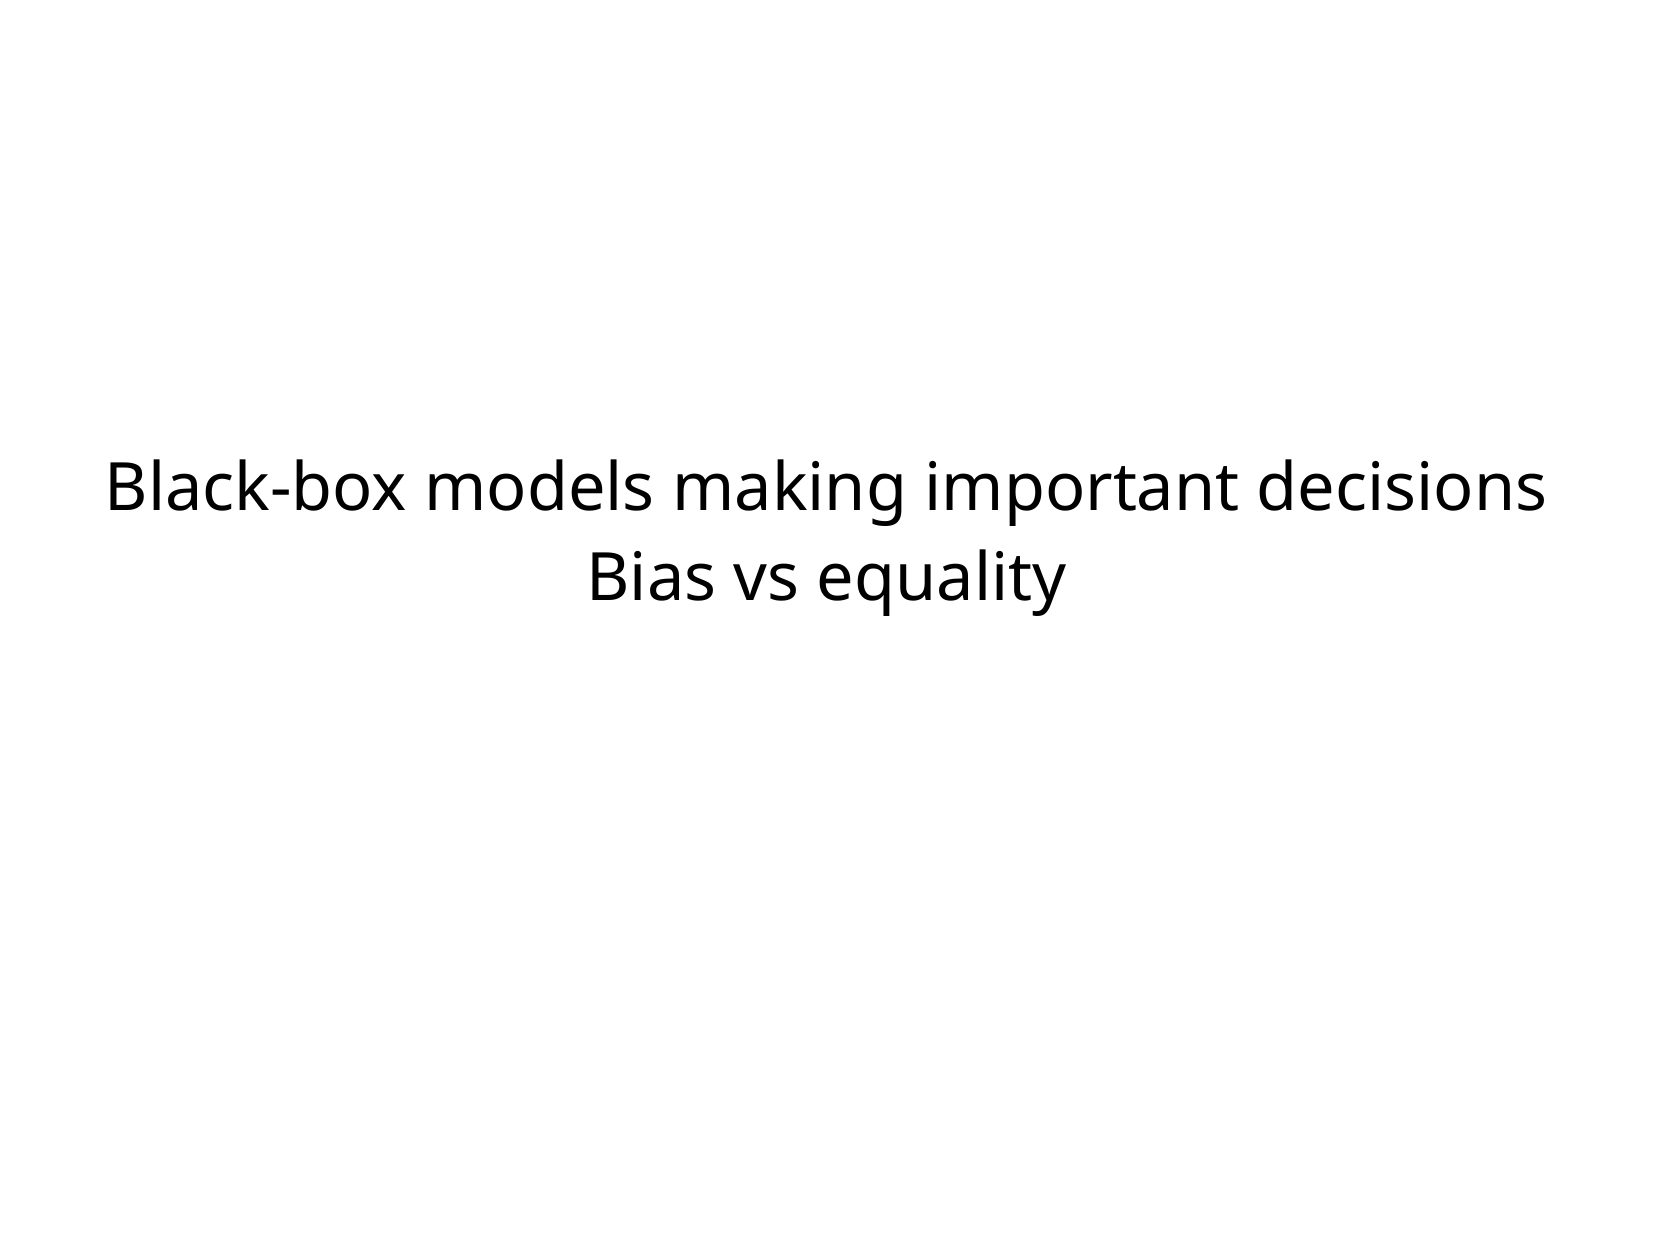

# Black-box models making important decisions
Bias vs equality